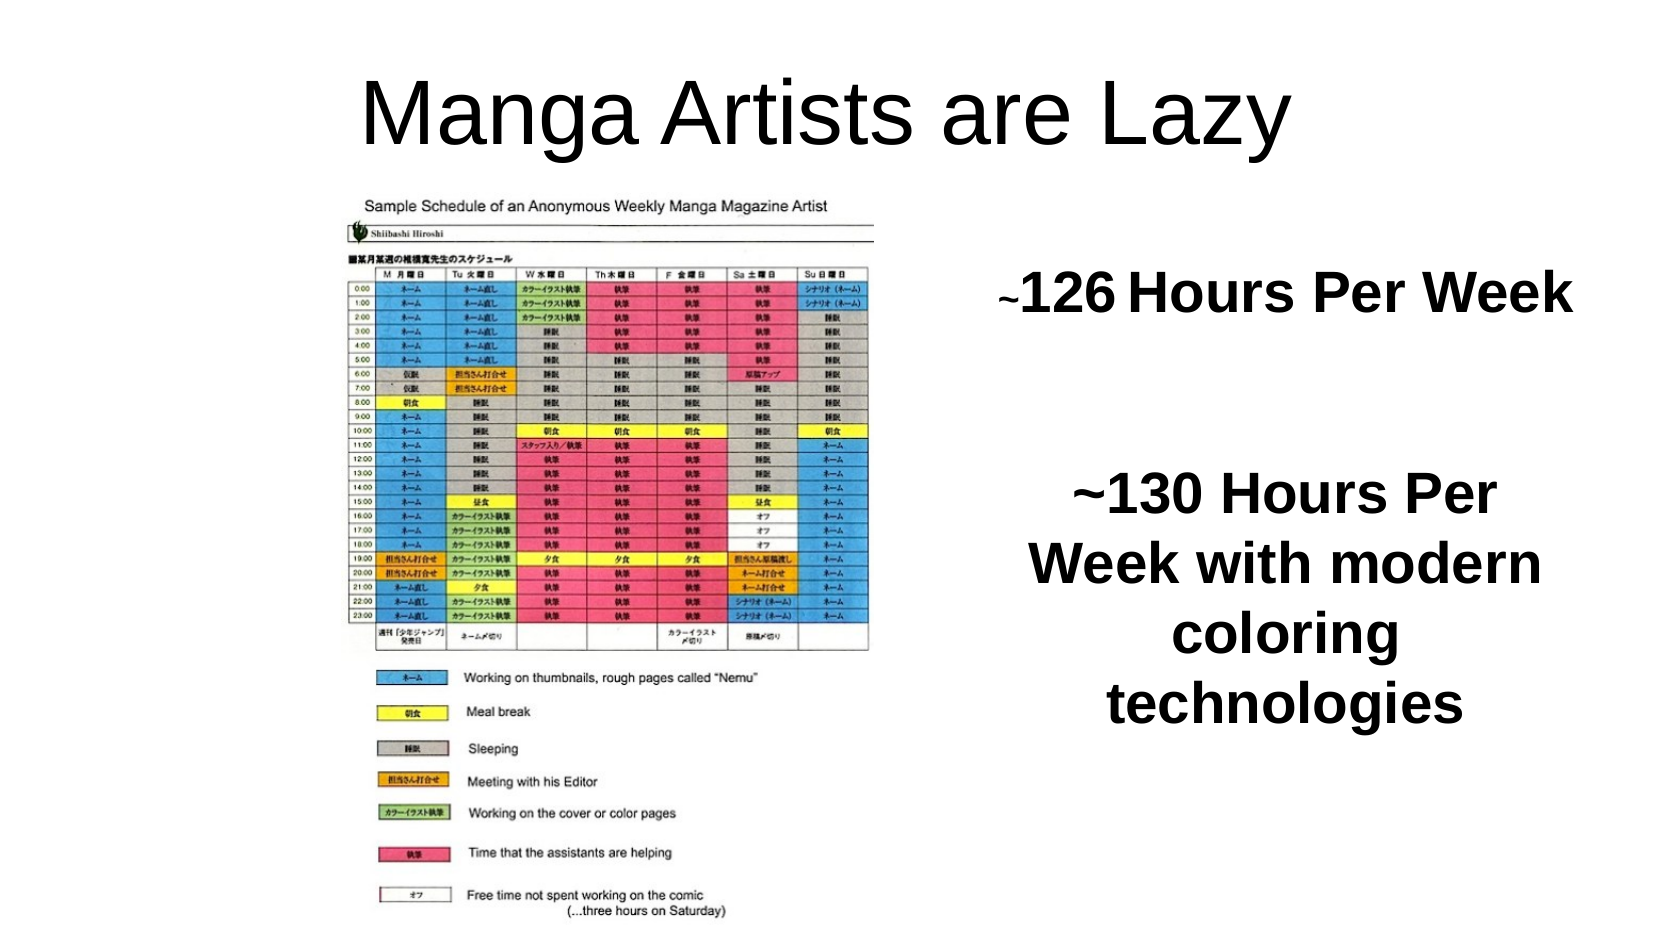

# Manga Artists are Lazy
~126 Hours Per Week
~130 Hours Per Week with modern coloring technologies